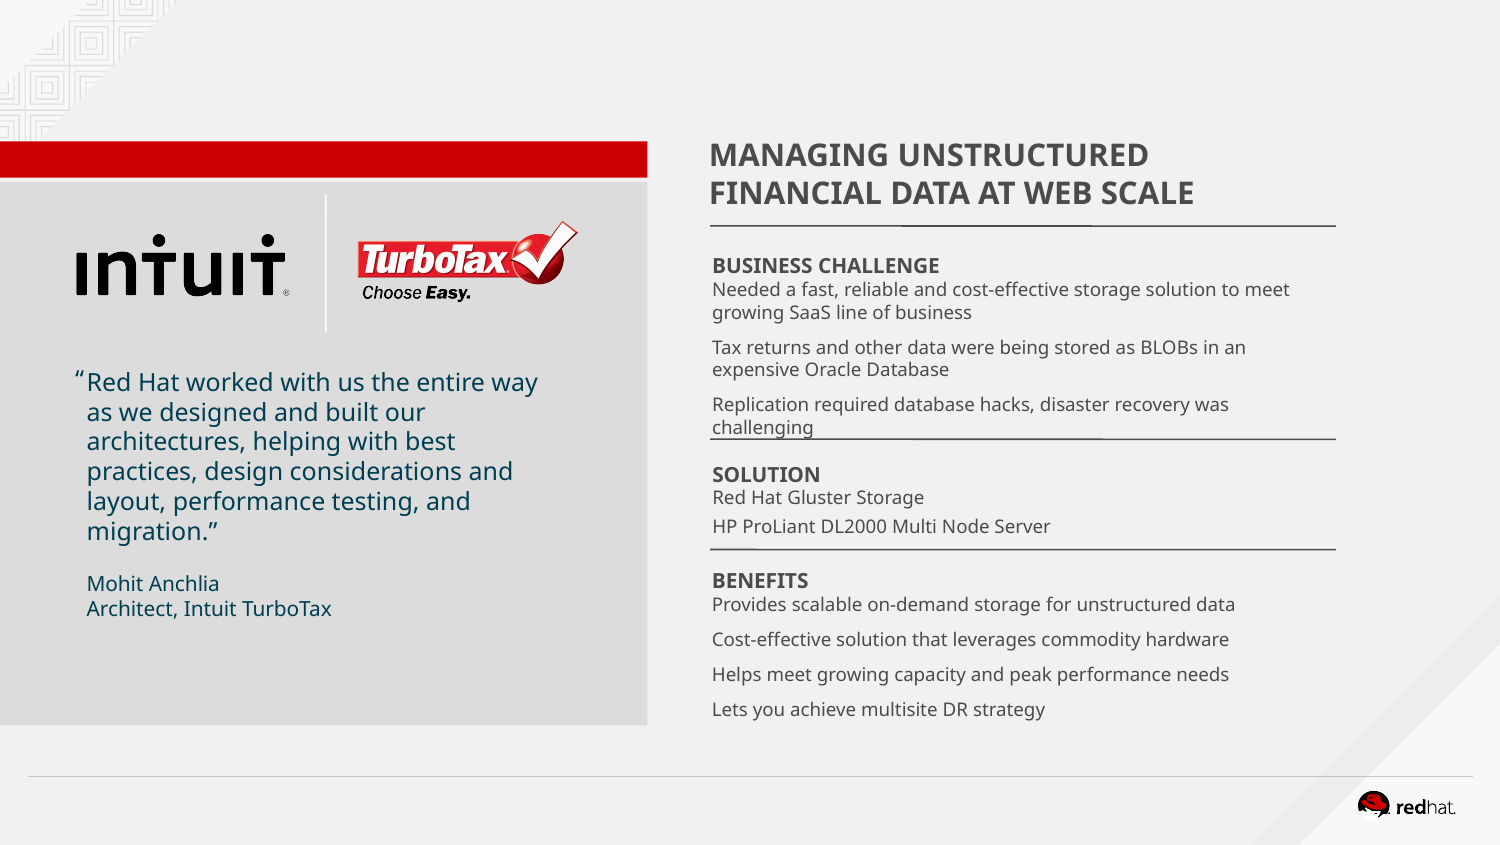

MANAGING UNSTRUCTURED FINANCIAL DATA AT WEB SCALE
BUSINESS CHALLENGE
Needed a fast, reliable and cost-effective storage solution to meet growing SaaS line of business
Tax returns and other data were being stored as BLOBs in an expensive Oracle Database
Replication required database hacks, disaster recovery was challenging
Red Hat worked with us the entire way as we designed and built our architectures, helping with best practices, design considerations and layout, performance testing, and migration.”
Mohit Anchlia
Architect, Intuit TurboTax
“
SOLUTION
Red Hat Gluster Storage
HP ProLiant DL2000 Multi Node Server
BENEFITS
Provides scalable on-demand storage for unstructured data
Cost-effective solution that leverages commodity hardware
Helps meet growing capacity and peak performance needs
Lets you achieve multisite DR strategy